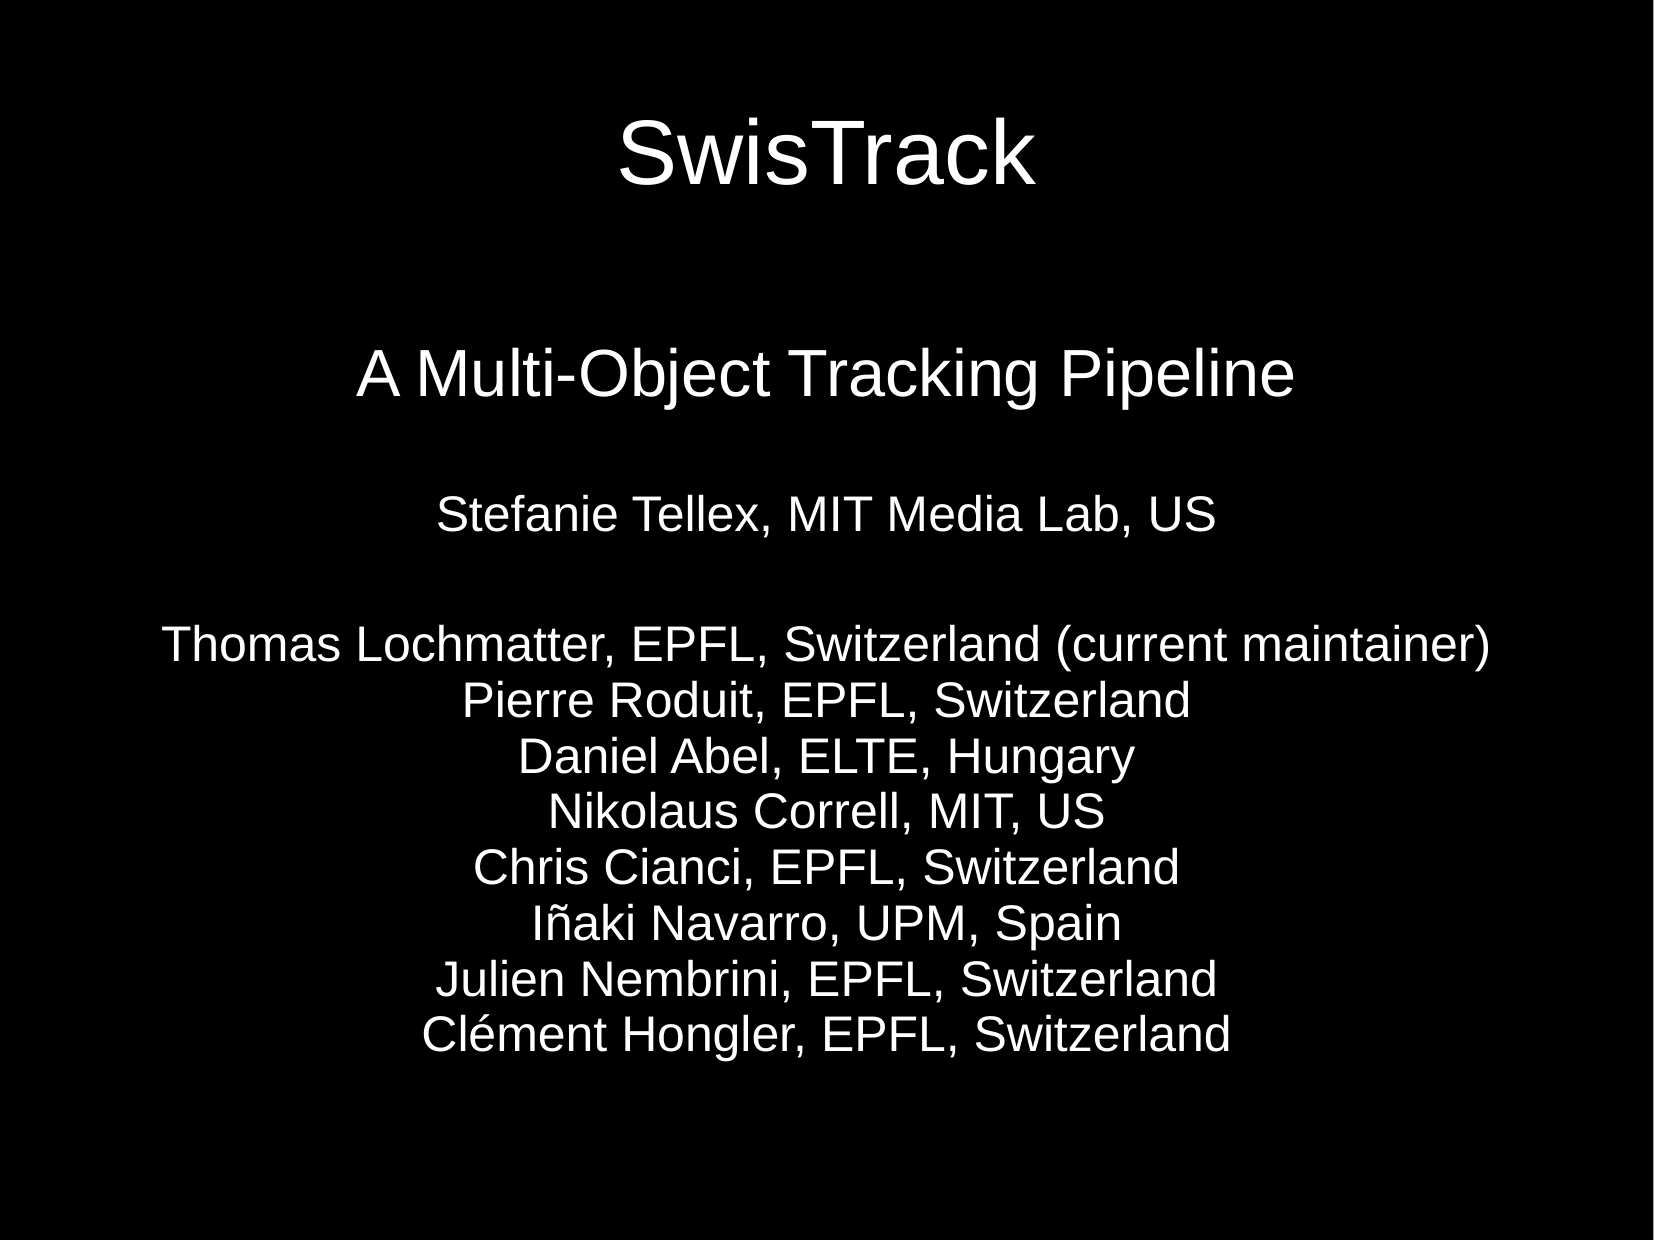

# SwisTrack
A Multi-Object Tracking Pipeline
Stefanie Tellex, MIT Media Lab, US
Thomas Lochmatter, EPFL, Switzerland (current maintainer)
Pierre Roduit, EPFL, Switzerland
Daniel Abel, ELTE, Hungary
Nikolaus Correll, MIT, US
Chris Cianci, EPFL, Switzerland
Iñaki Navarro, UPM, Spain
Julien Nembrini, EPFL, Switzerland
Clément Hongler, EPFL, Switzerland